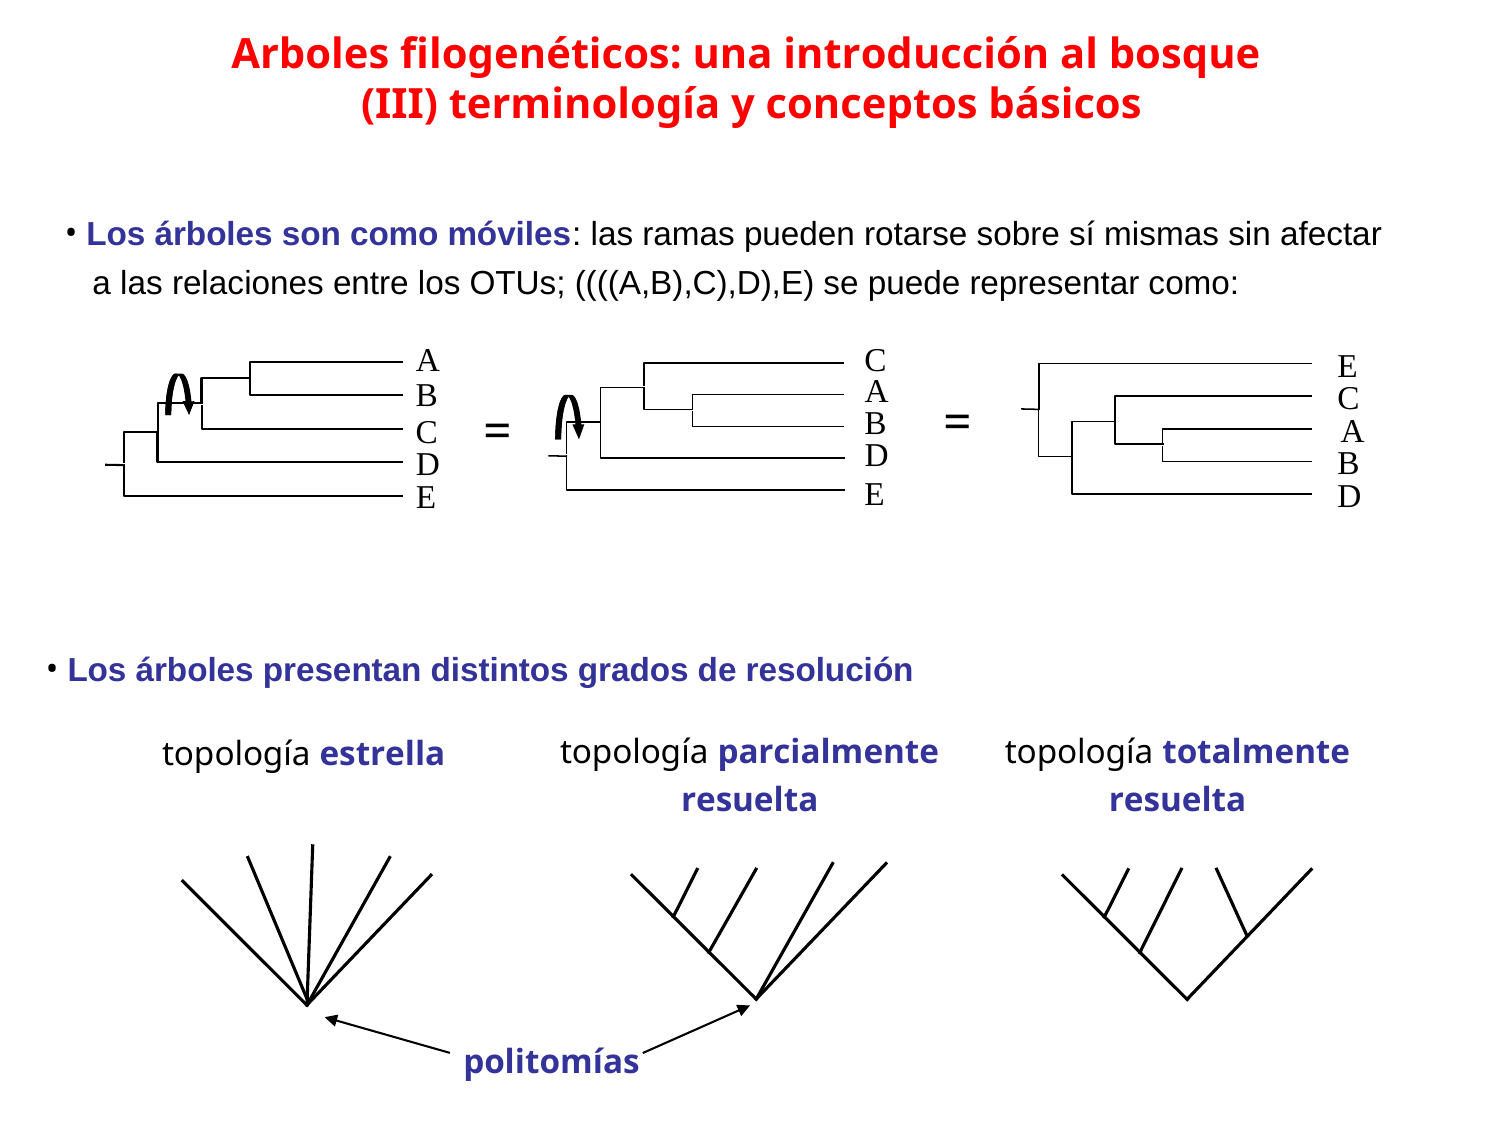

Arboles filogenéticos: una introducción al bosque
(III) terminología y conceptos básicos
 Los árboles son como móviles: las ramas pueden rotarse sobre sí mismas sin afectar
 a las relaciones entre los OTUs; ((((A,B),C),D),E) se puede representar como:
 C
 A
 B
 D
 E
=
 A
 B
 C
 D
 E
 E
 C
A
 B
 D
=
 Los árboles presentan distintos grados de resolución
topología parcialmente
resuelta
topología totalmente
resuelta
topología estrella
politomías